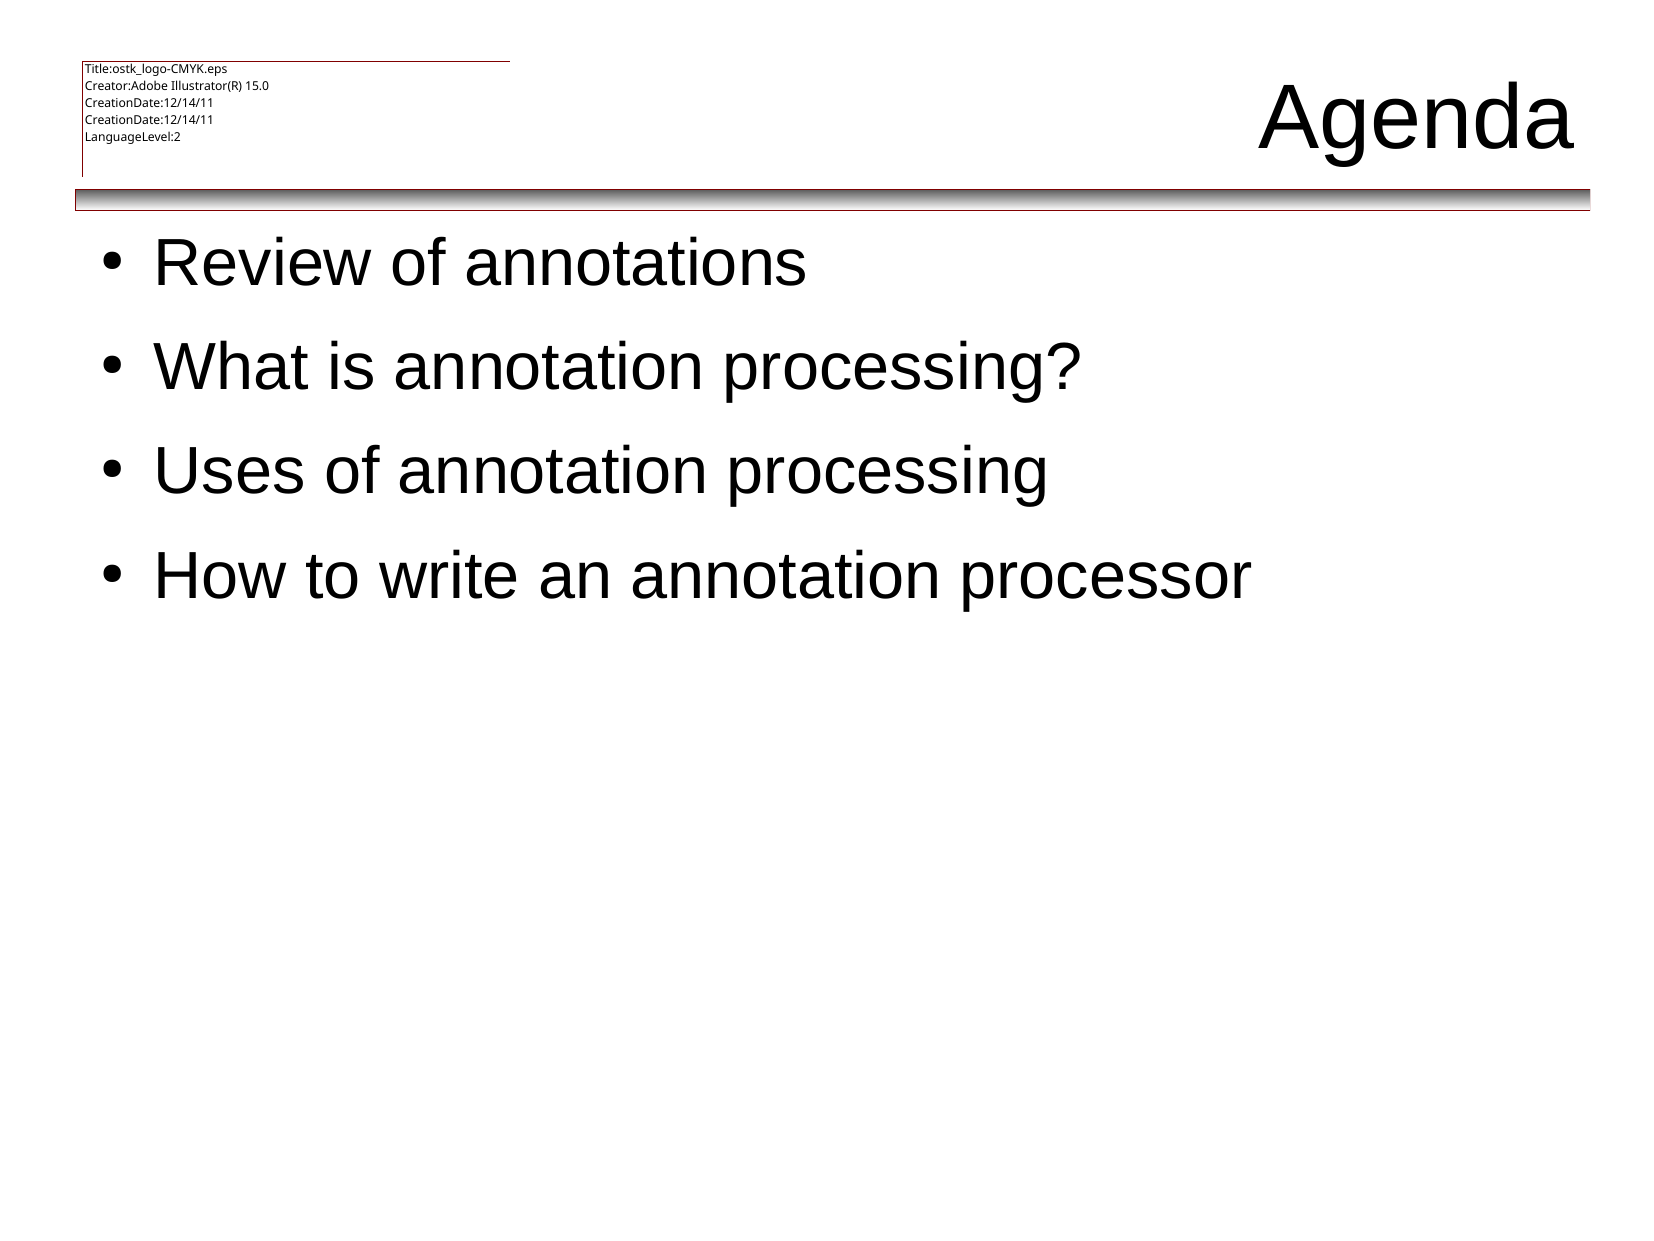

# Agenda
Review of annotations
What is annotation processing?
Uses of annotation processing
How to write an annotation processor